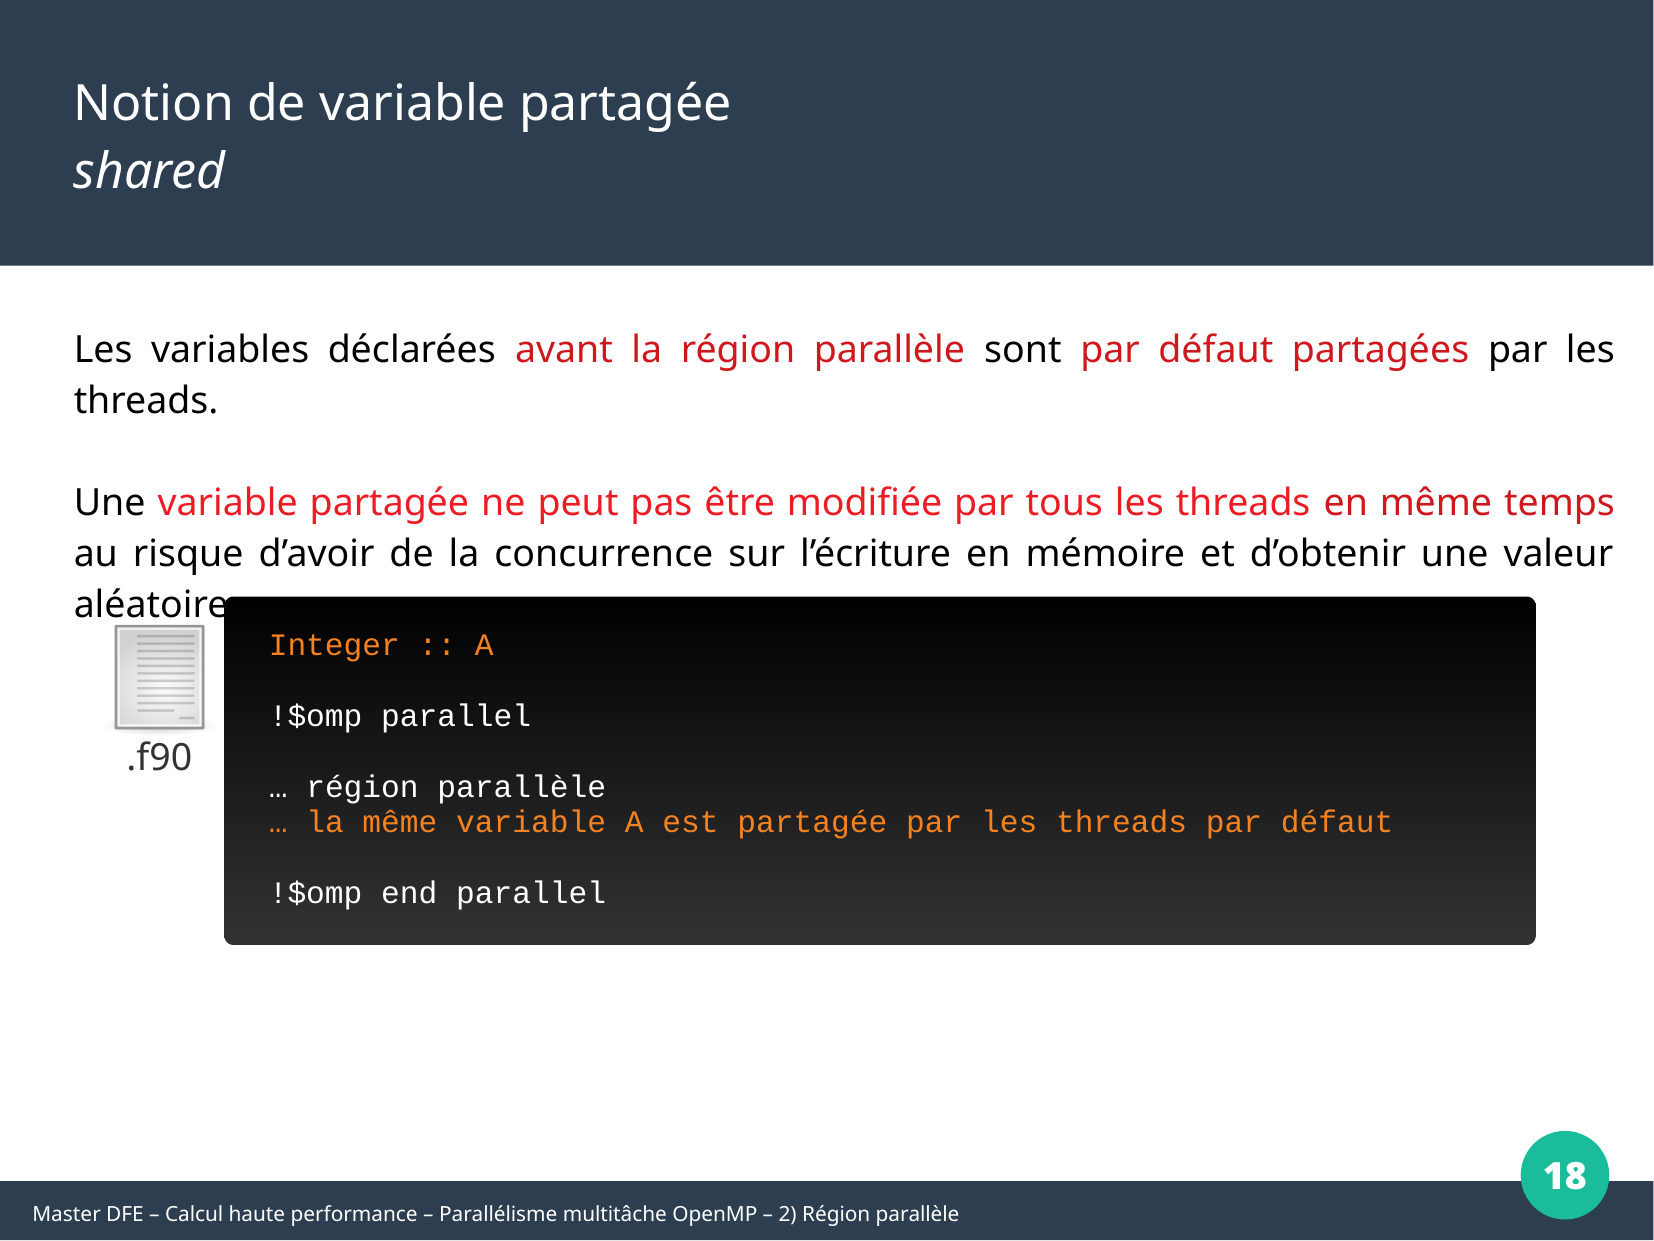

Notion de variable partagée
shared
Les variables déclarées avant la région parallèle sont par défaut partagées par les threads.
Une variable partagée ne peut pas être modifiée par tous les threads en même temps au risque d’avoir de la concurrence sur l’écriture en mémoire et d’obtenir une valeur aléatoire.
Integer :: A
!$omp parallel
… région parallèle
… la même variable A est partagée par les threads par défaut
!$omp end parallel
.f90
18
Master DFE – Calcul haute performance – Parallélisme multitâche OpenMP – 2) Région parallèle